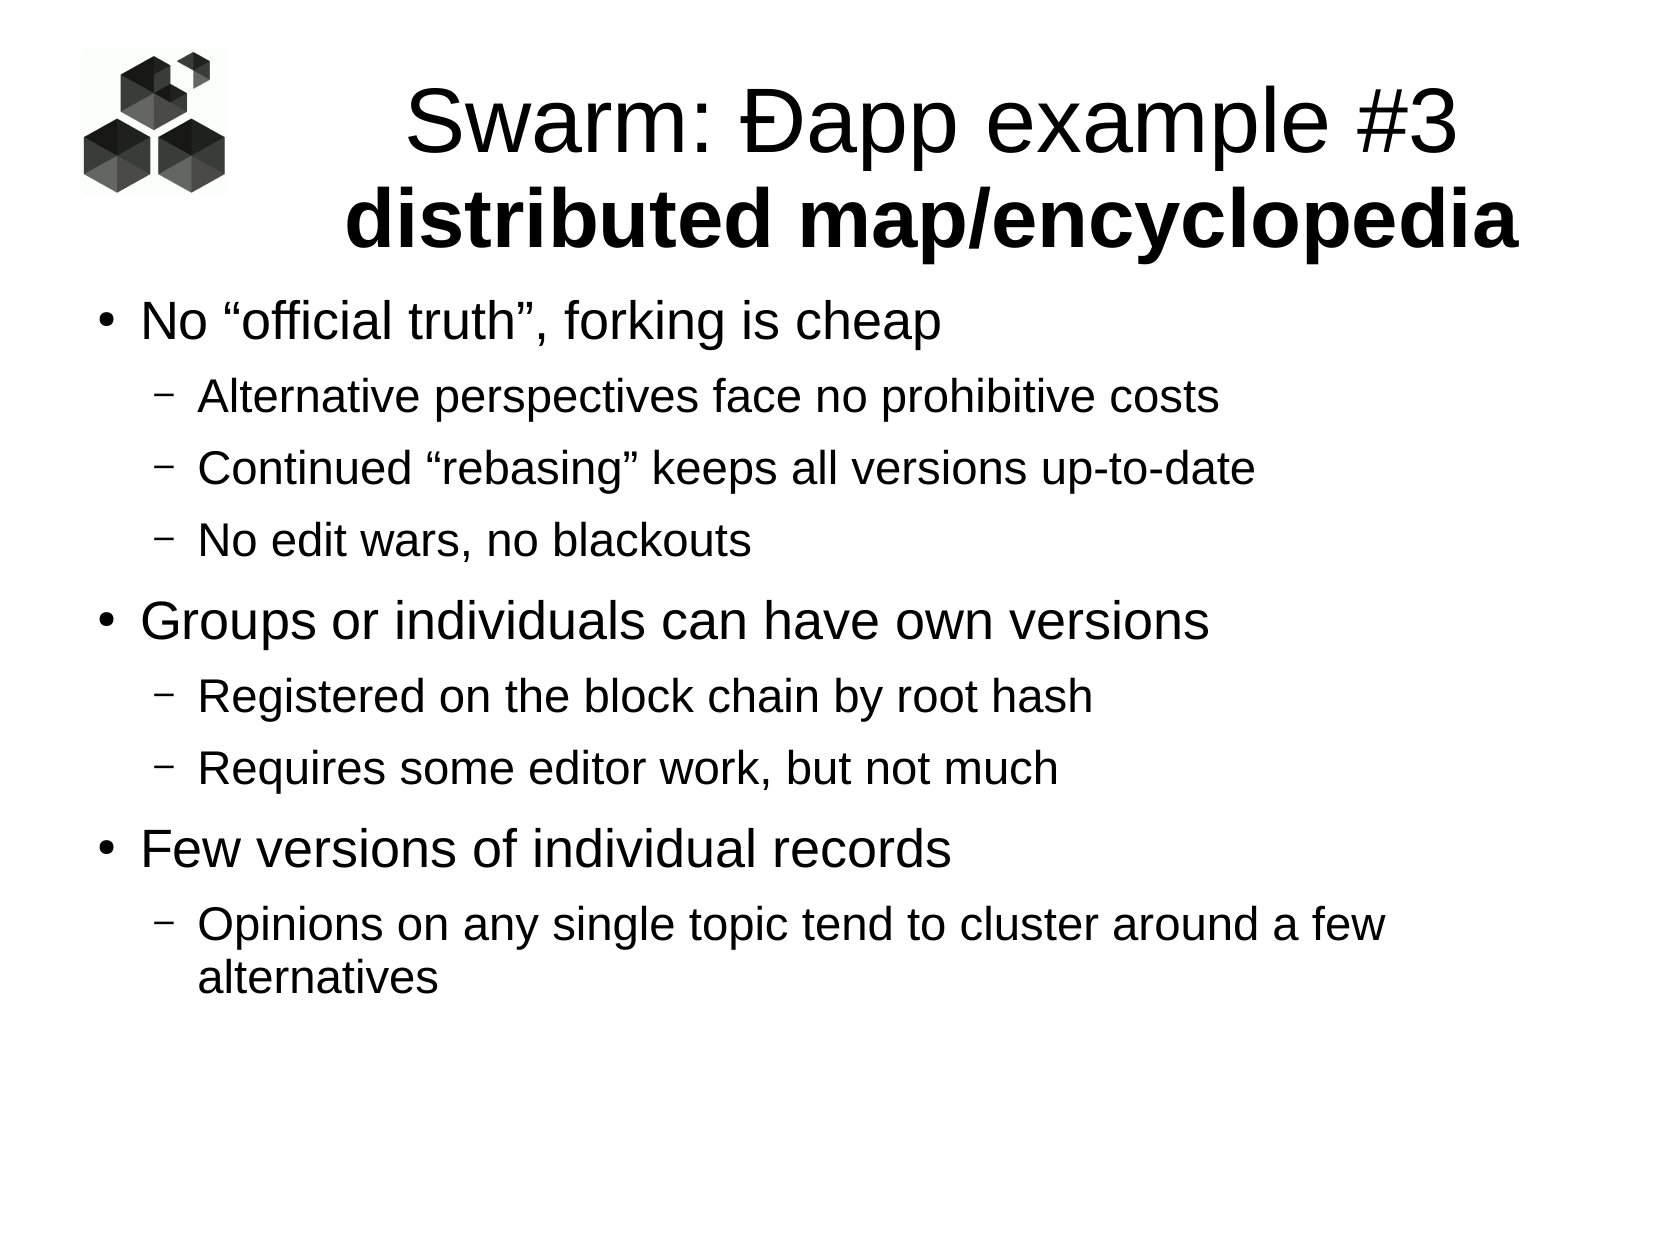

# Swarm: Đapp example #3 distributed map/encyclopedia
No “official truth”, forking is cheap
Alternative perspectives face no prohibitive costs
Continued “rebasing” keeps all versions up-to-date
No edit wars, no blackouts
Groups or individuals can have own versions
Registered on the block chain by root hash
Requires some editor work, but not much
Few versions of individual records
Opinions on any single topic tend to cluster around a few alternatives